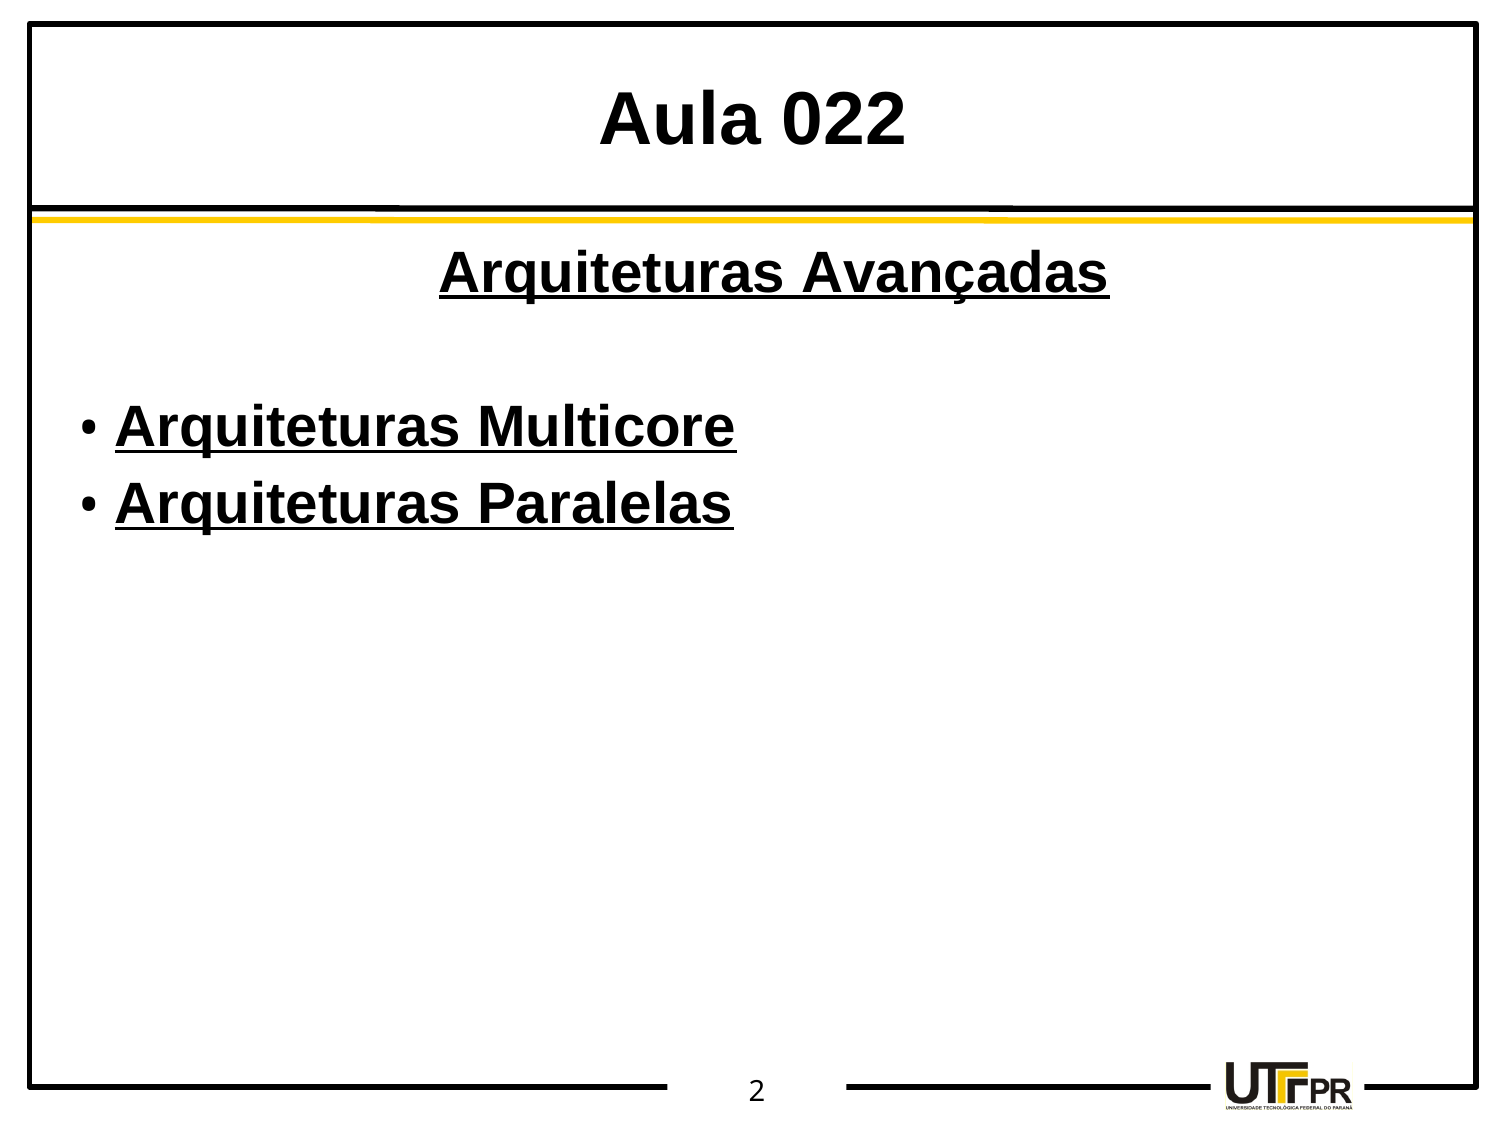

# Aula 022
Arquiteturas Avançadas
Arquiteturas Multicore
Arquiteturas Paralelas